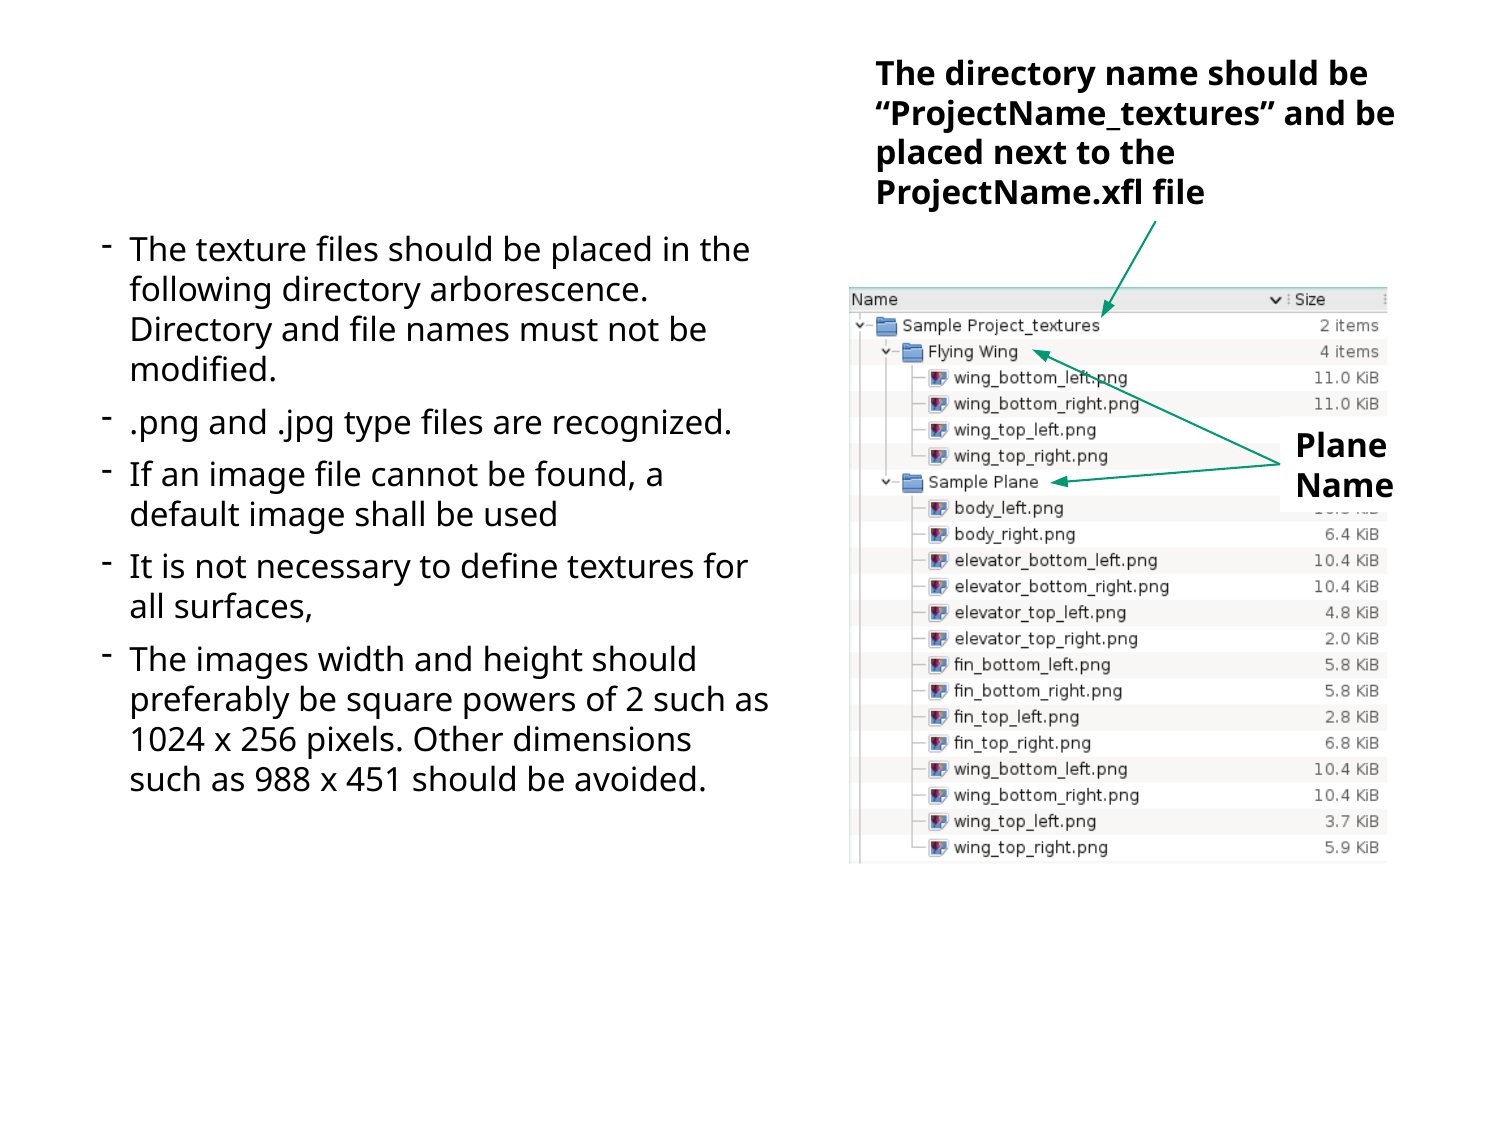

The directory name should be “ProjectName_textures” and be placed next to the ProjectName.xfl file
The texture files should be placed in the following directory arborescence. Directory and file names must not be modified.
.png and .jpg type files are recognized.
If an image file cannot be found, a default image shall be used
It is not necessary to define textures for all surfaces,
The images width and height should preferably be square powers of 2 such as 1024 x 256 pixels. Other dimensions such as 988 x 451 should be avoided.
Plane Name